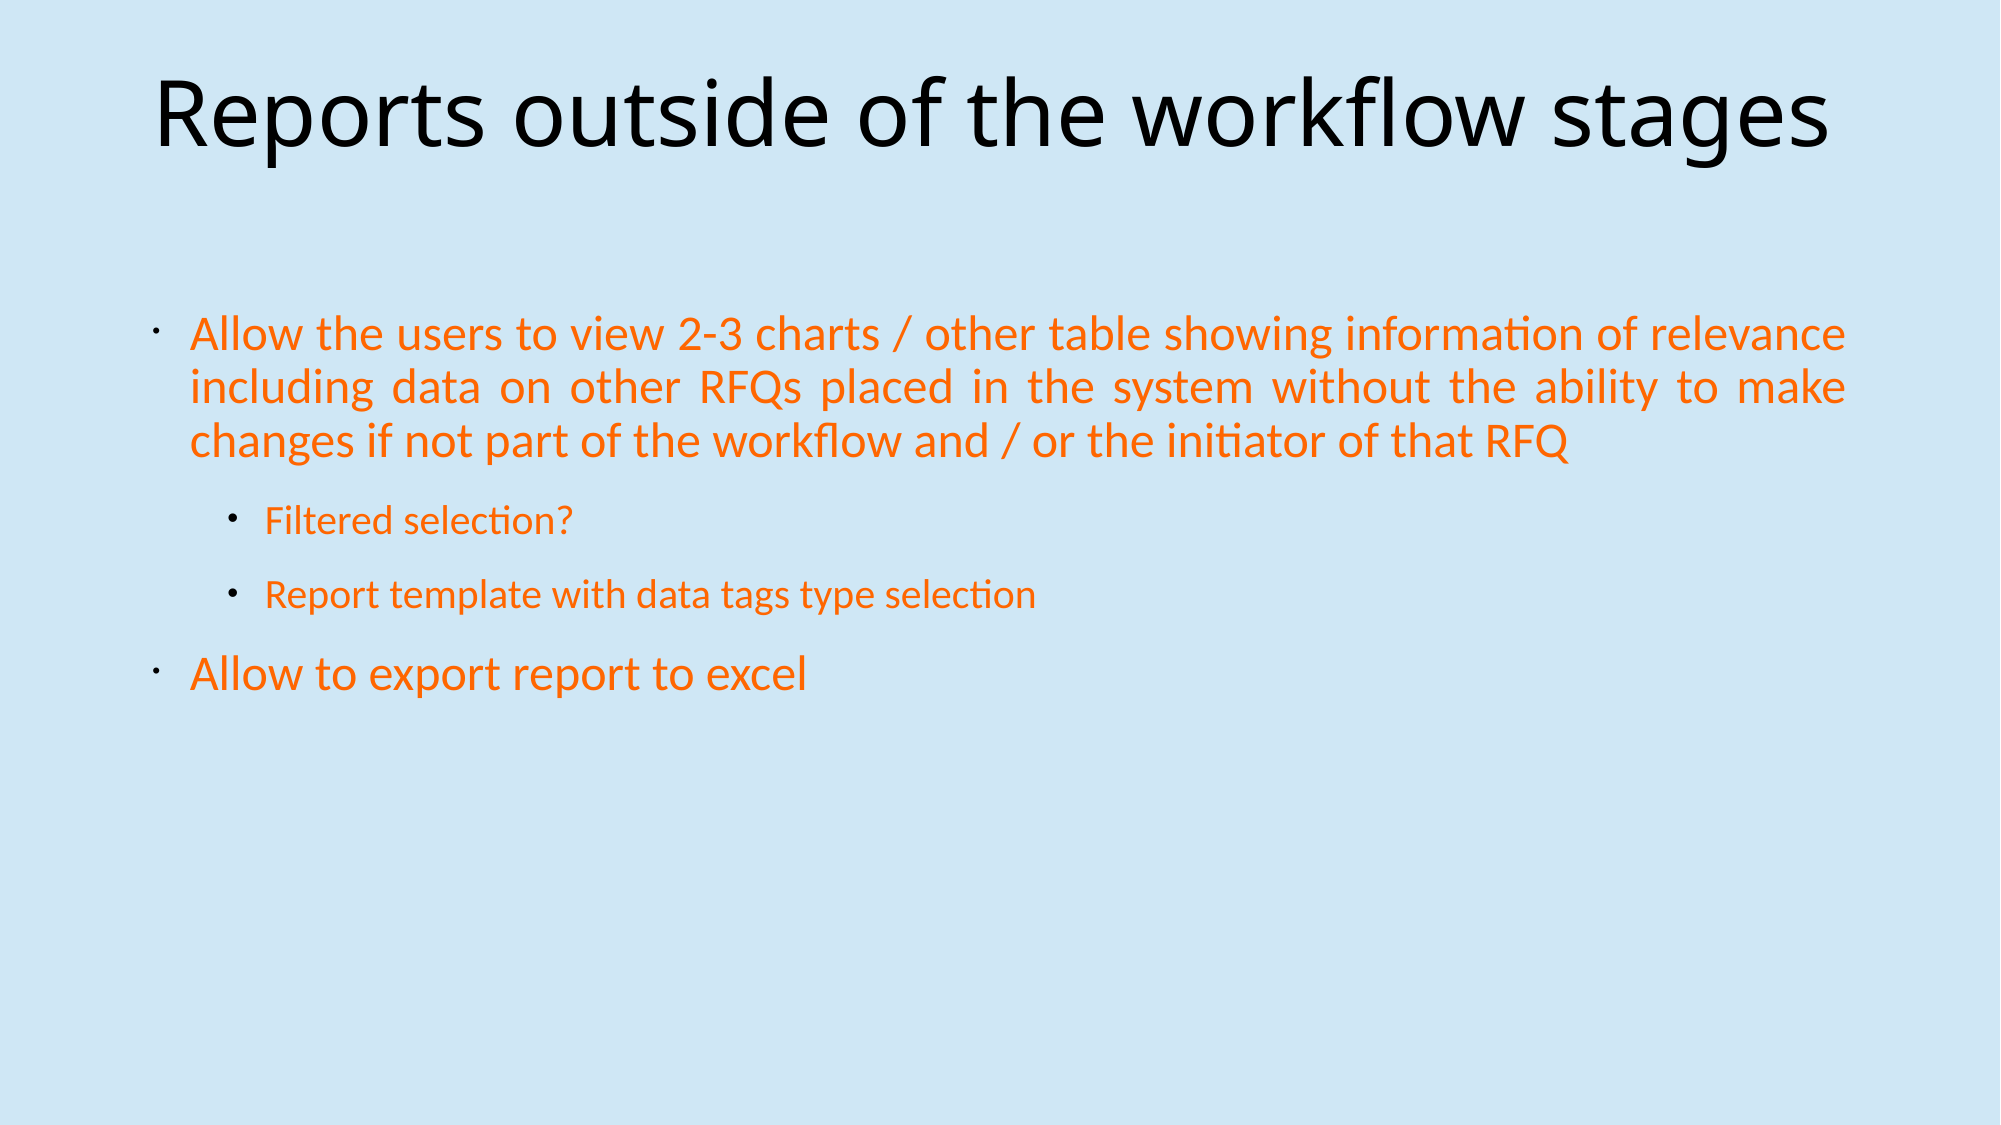

# Reports outside of the workflow stages
Allow the users to view 2-3 charts / other table showing information of relevance including data on other RFQs placed in the system without the ability to make changes if not part of the workflow and / or the initiator of that RFQ
Filtered selection?
Report template with data tags type selection
Allow to export report to excel